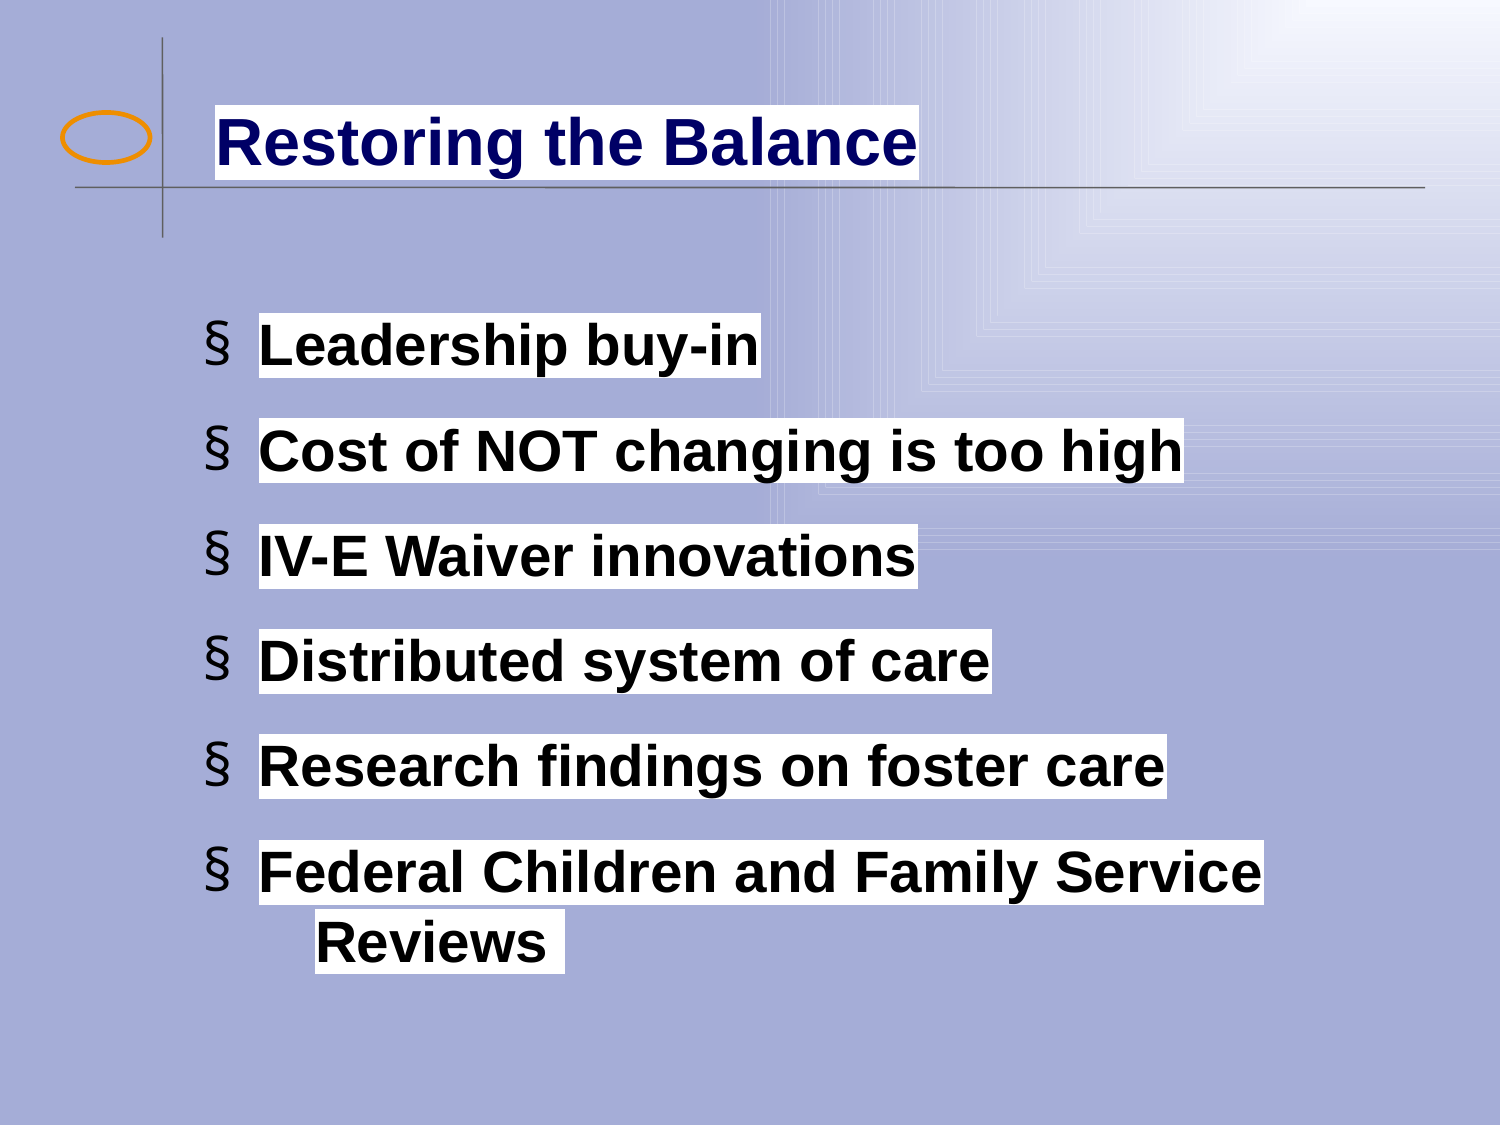

# Restoring the Balance
Leadership buy-in
Cost of NOT changing is too high
IV-E Waiver innovations
Distributed system of care
Research findings on foster care
Federal Children and Family Service Reviews